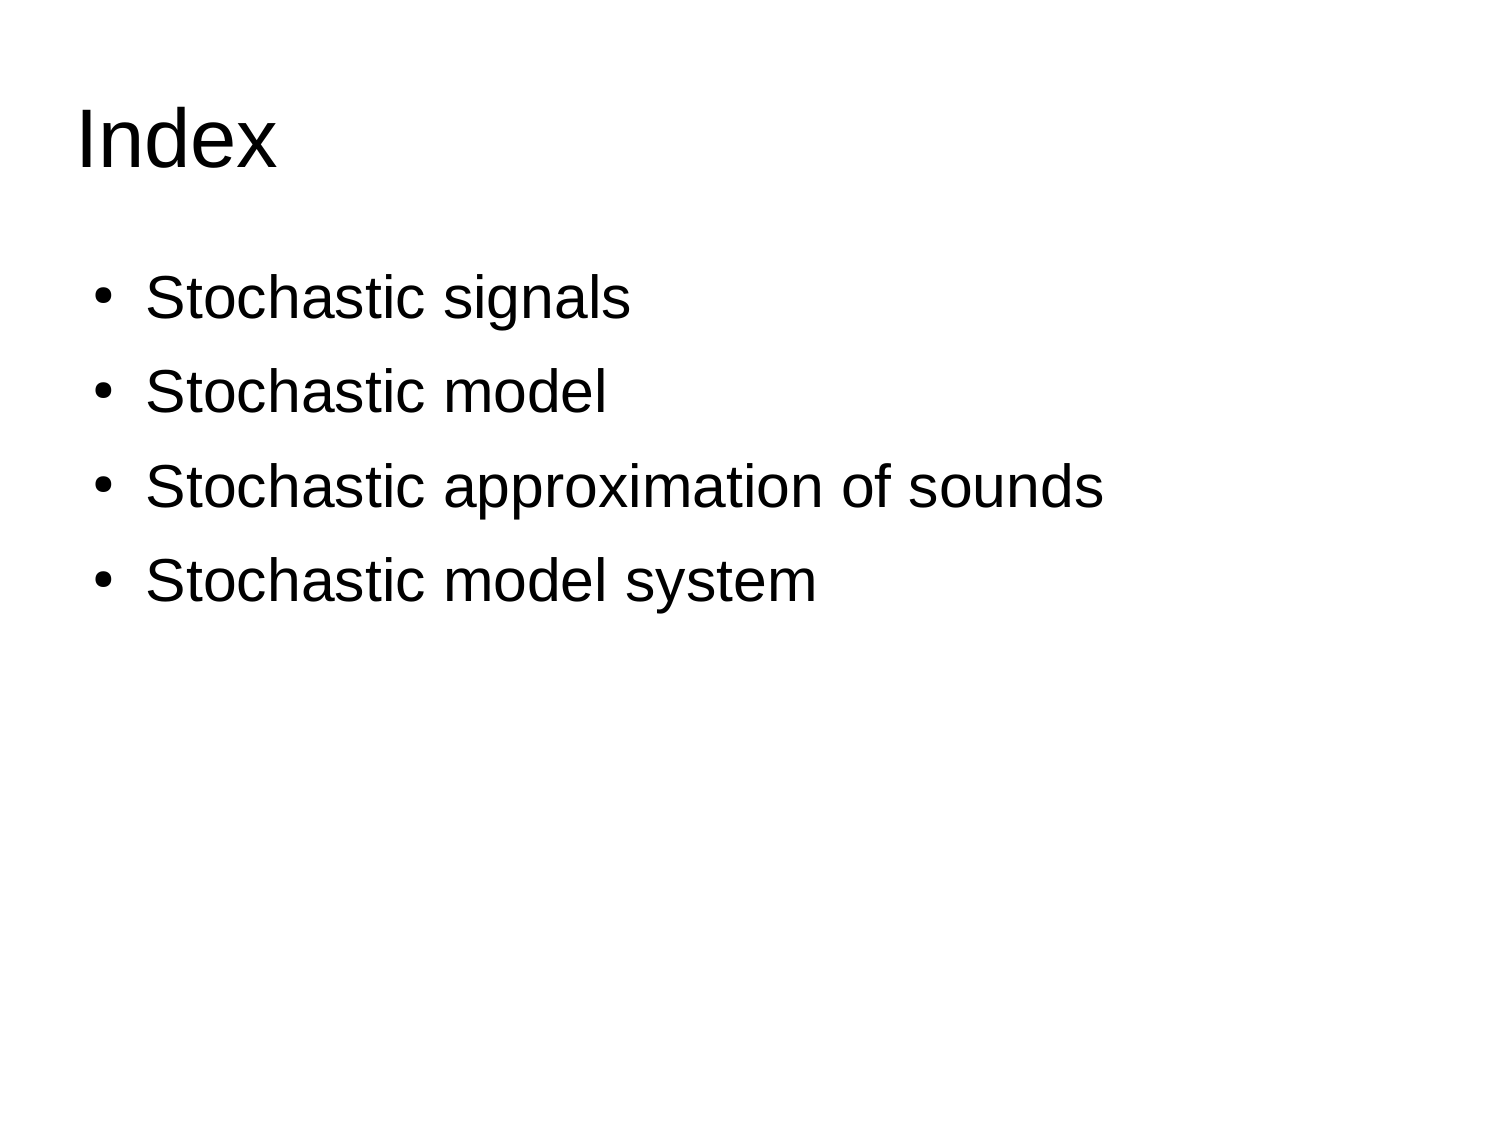

# Index
Stochastic signals
Stochastic model
Stochastic approximation of sounds
Stochastic model system